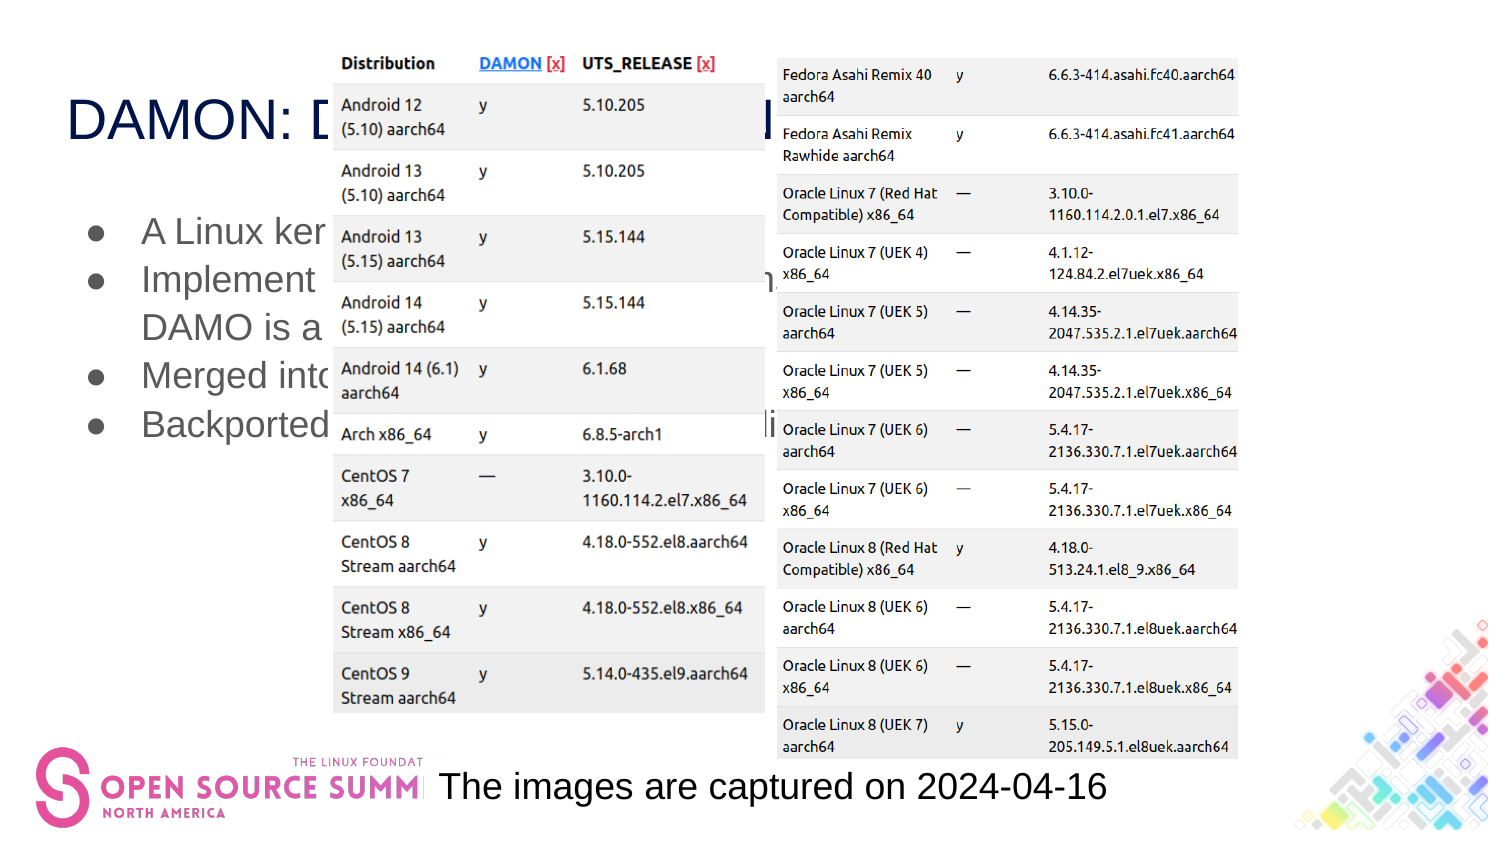

# DAMON: Data Access MONitor (2/2)
A Linux kernel subsystem
Implement real monitoring mechanisms;
DAMO is a DAMON user-space tool
Merged into the mainline since v5.15
Backported and enabled on multiple distros
The images are captured on 2024-04-16